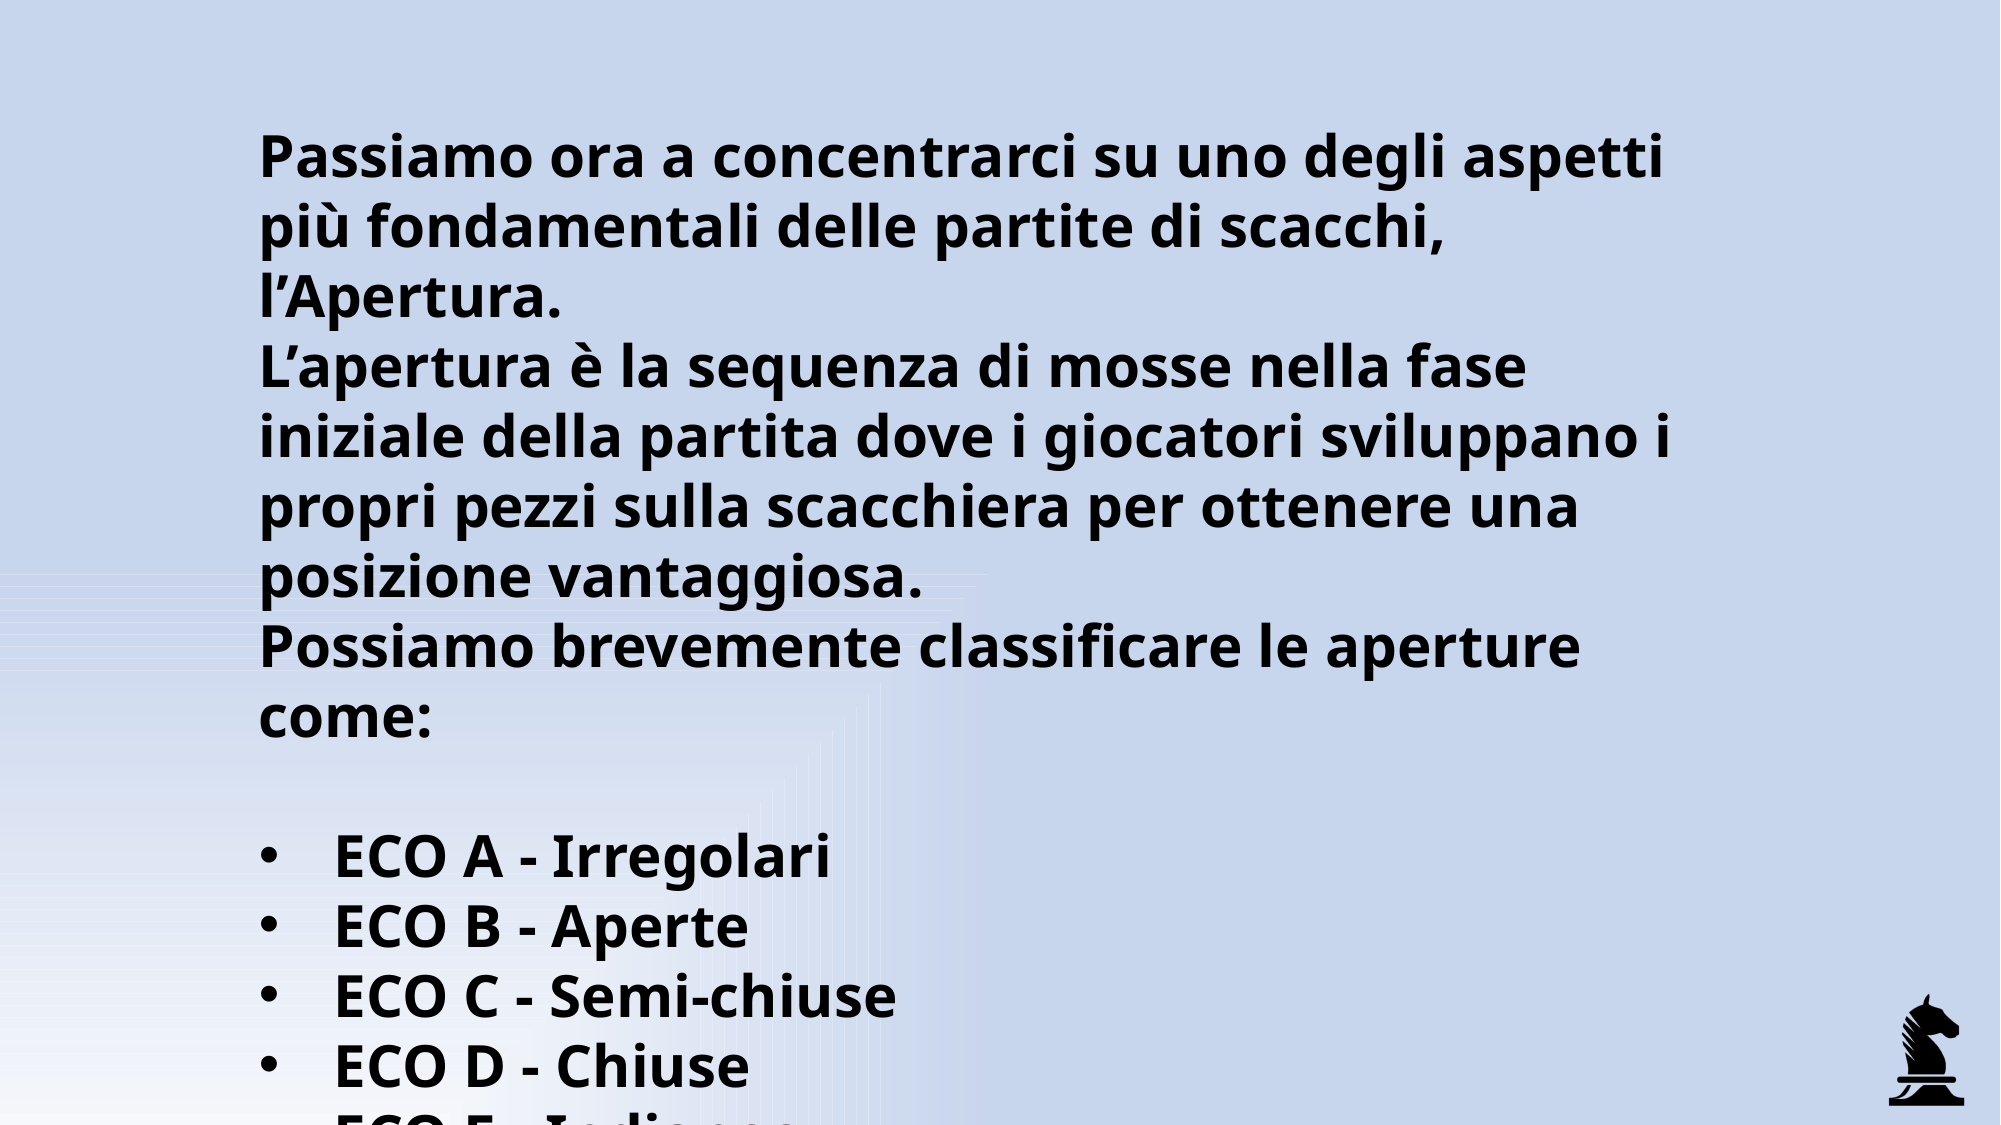

Passiamo ora a concentrarci su uno degli aspetti più fondamentali delle partite di scacchi, l’Apertura.
L’apertura è la sequenza di mosse nella fase iniziale della partita dove i giocatori sviluppano i propri pezzi sulla scacchiera per ottenere una posizione vantaggiosa.
Possiamo brevemente classificare le aperture come:
ECO A - Irregolari
ECO B - Aperte
ECO C - Semi-chiuse
ECO D - Chiuse
ECO E - Indianec